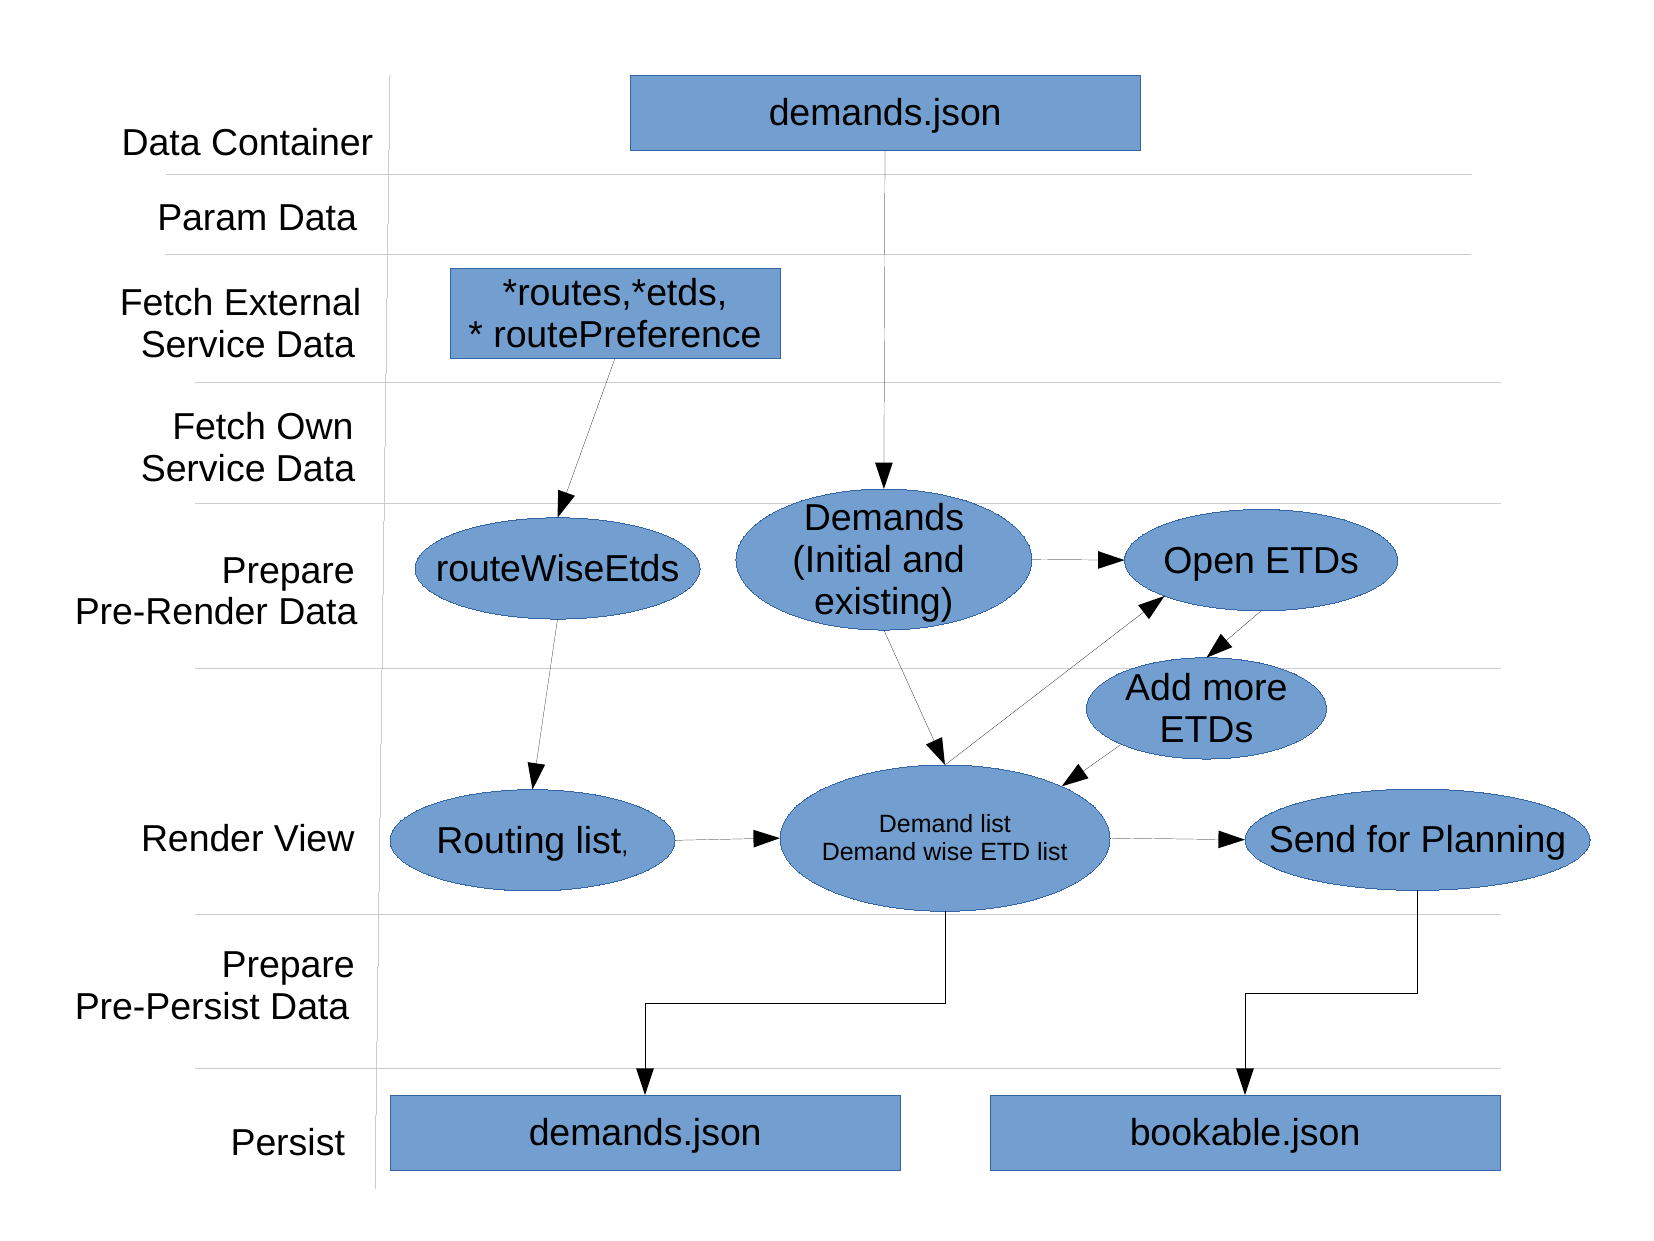

demands.json
 Data Container
Param Data
*routes,*etds,
* routePreference
Fetch External
 Service Data
 Fetch Own
 Service Data
Demands
(Initial and
existing)
Open ETDs
routeWiseEtds
 Prepare
Pre-Render Data
Add more
ETDs
Demand list
Demand wise ETD list
Send for Planning
Routing list,
Render View
 Prepare
Pre-Persist Data
demands.json
bookable.json
Persist